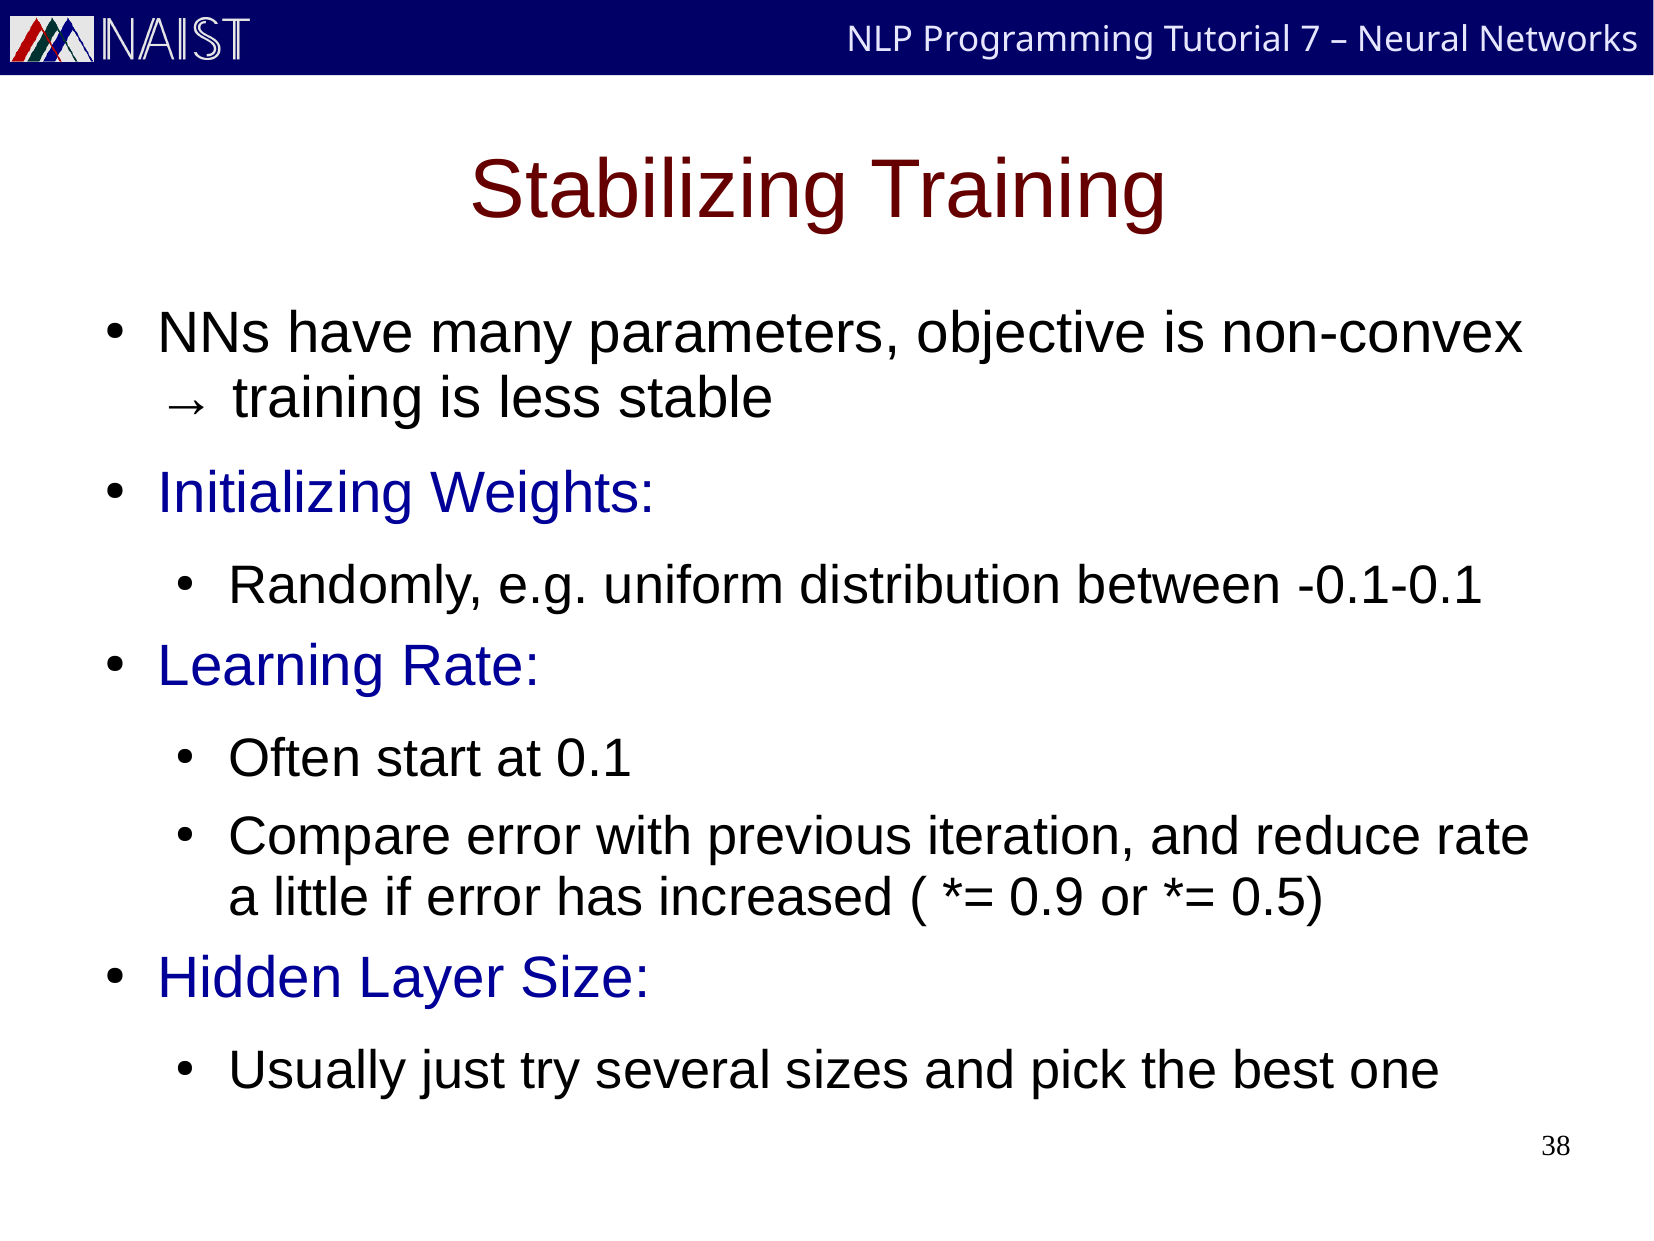

# Stabilizing Training
NNs have many parameters, objective is non-convex → training is less stable
Initializing Weights:
Randomly, e.g. uniform distribution between -0.1-0.1
Learning Rate:
Often start at 0.1
Compare error with previous iteration, and reduce rate a little if error has increased ( *= 0.9 or *= 0.5)
Hidden Layer Size:
Usually just try several sizes and pick the best one
38